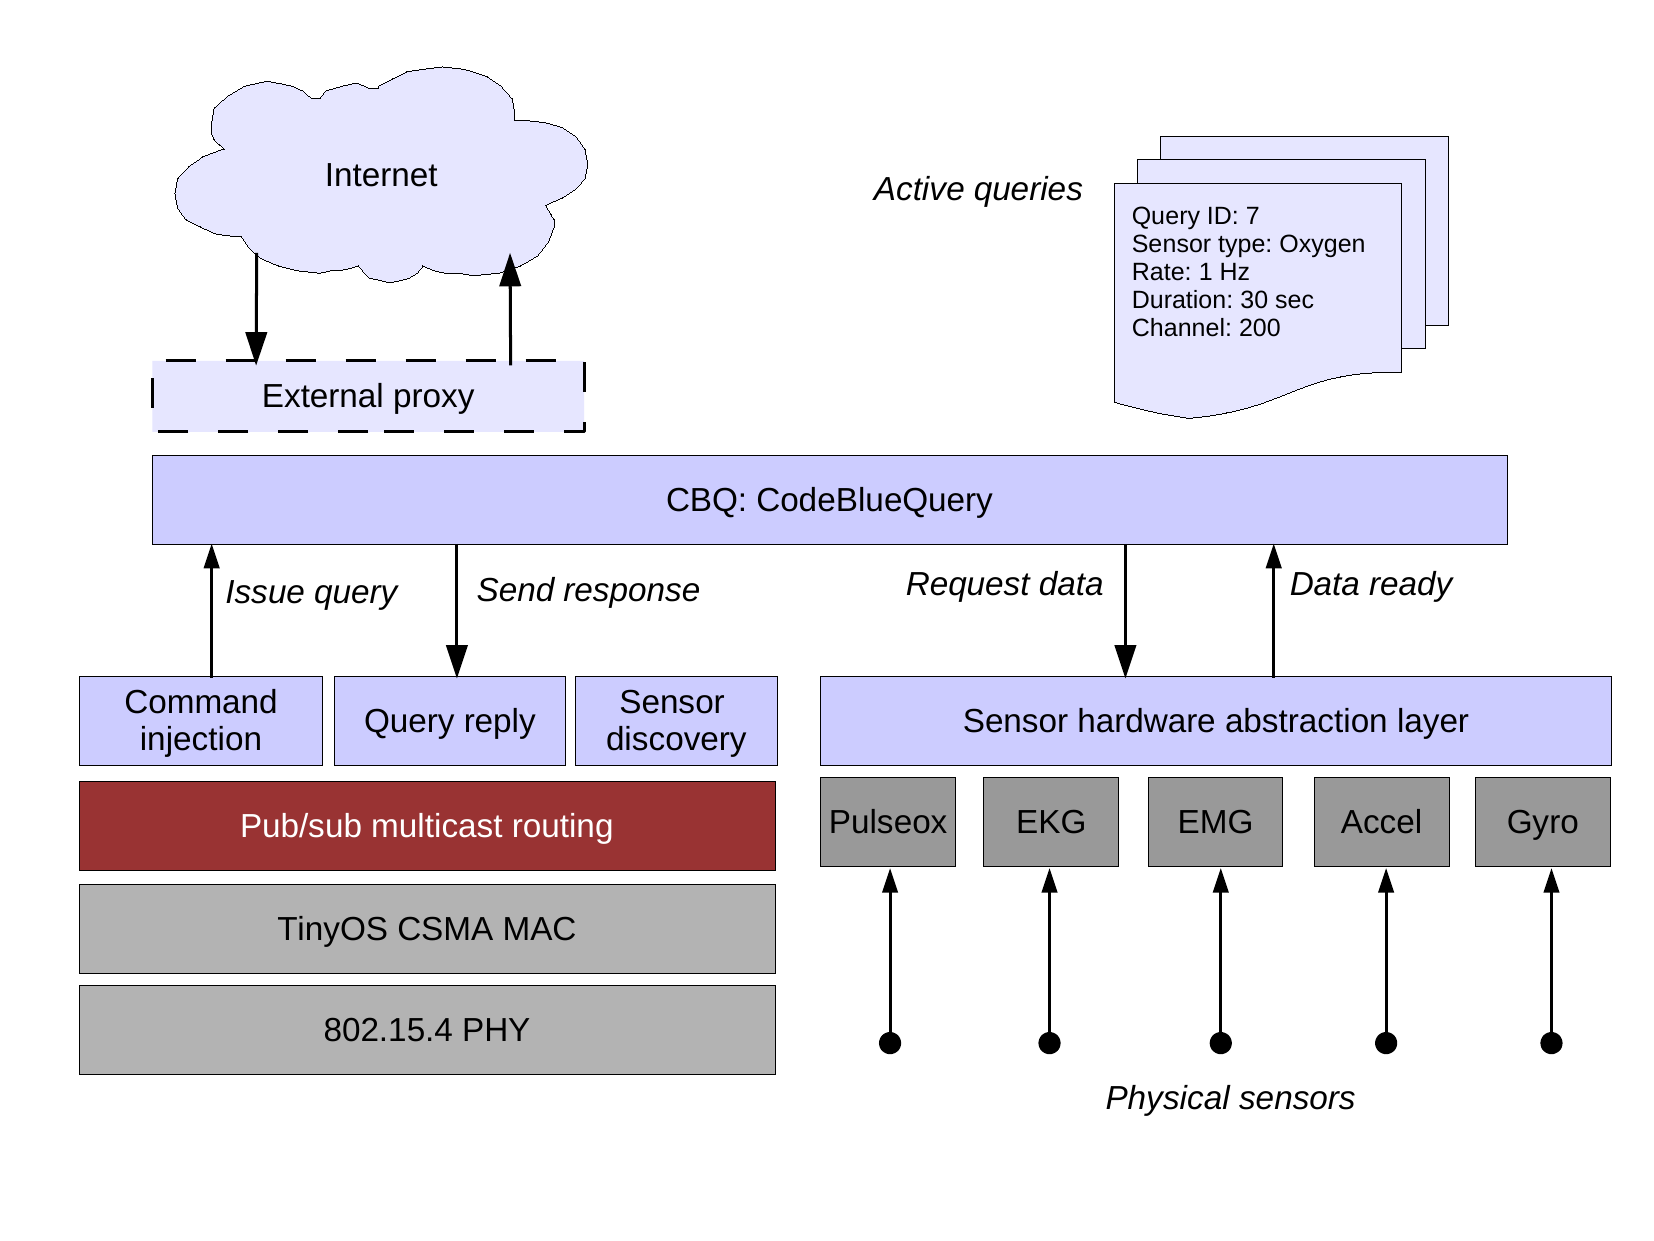

Internet
Query ID: 7
Sensor type: Oxygen
Rate: 1 Hz
Duration: 30 sec
Channel: 200
Active queries
External proxy
CBQ: CodeBlueQuery
Request data
Data ready
Send response
Issue query
Command
injection
Query reply
Sensor
discovery
Pub/sub multicast routing
TinyOS CSMA MAC
802.15.4 PHY
Sensor hardware abstraction layer
Pulseox
EKG
EMG
Accel
Gyro
Physical sensors